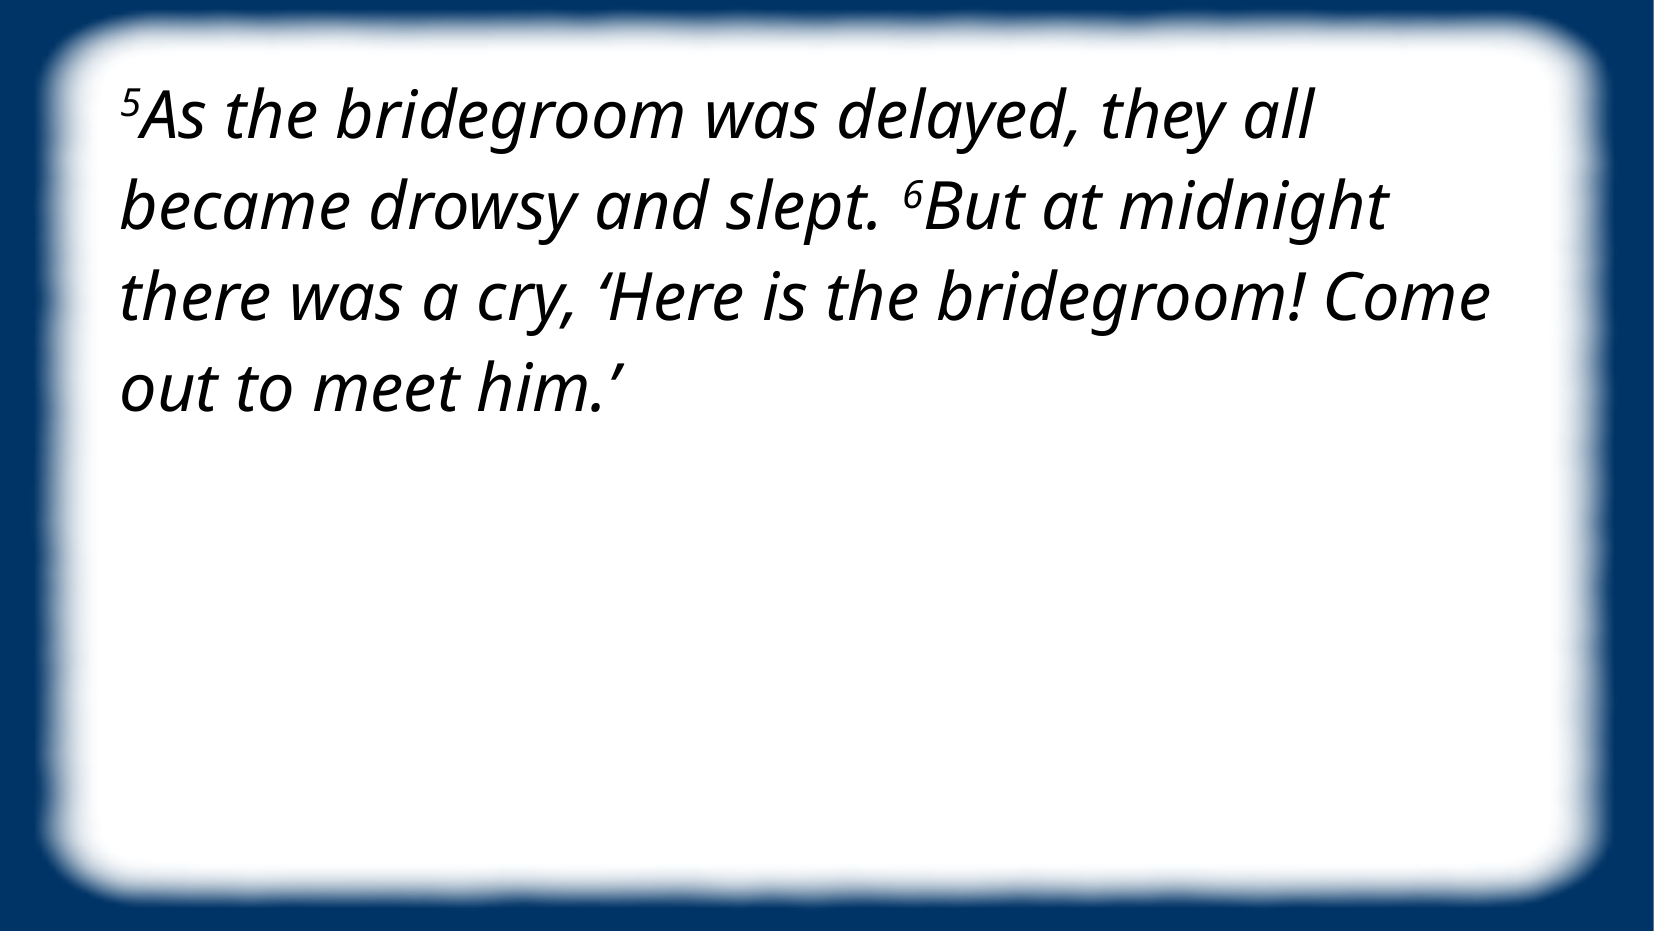

5As the bridegroom was delayed, they all became drowsy and slept. 6But at midnight there was a cry, ‘Here is the bridegroom! Come out to meet him.’